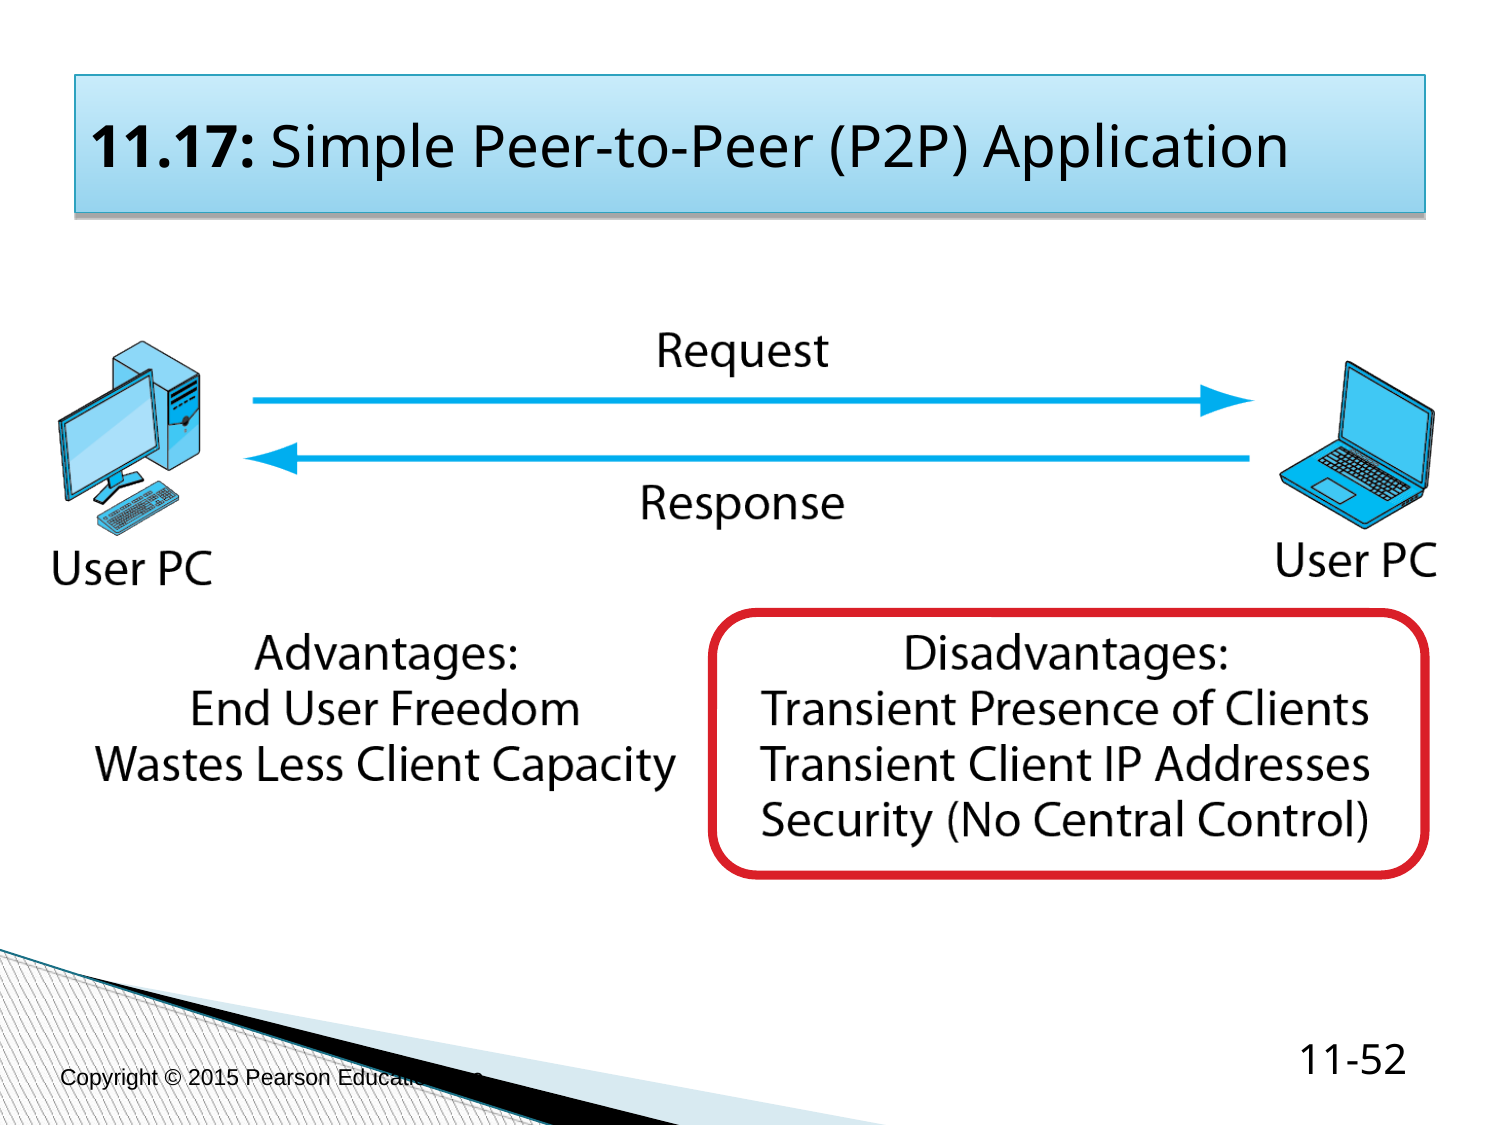

# 11.17: Simple Peer-to-Peer (P2P) Application
Copyright © 2015 Pearson Education, Inc.